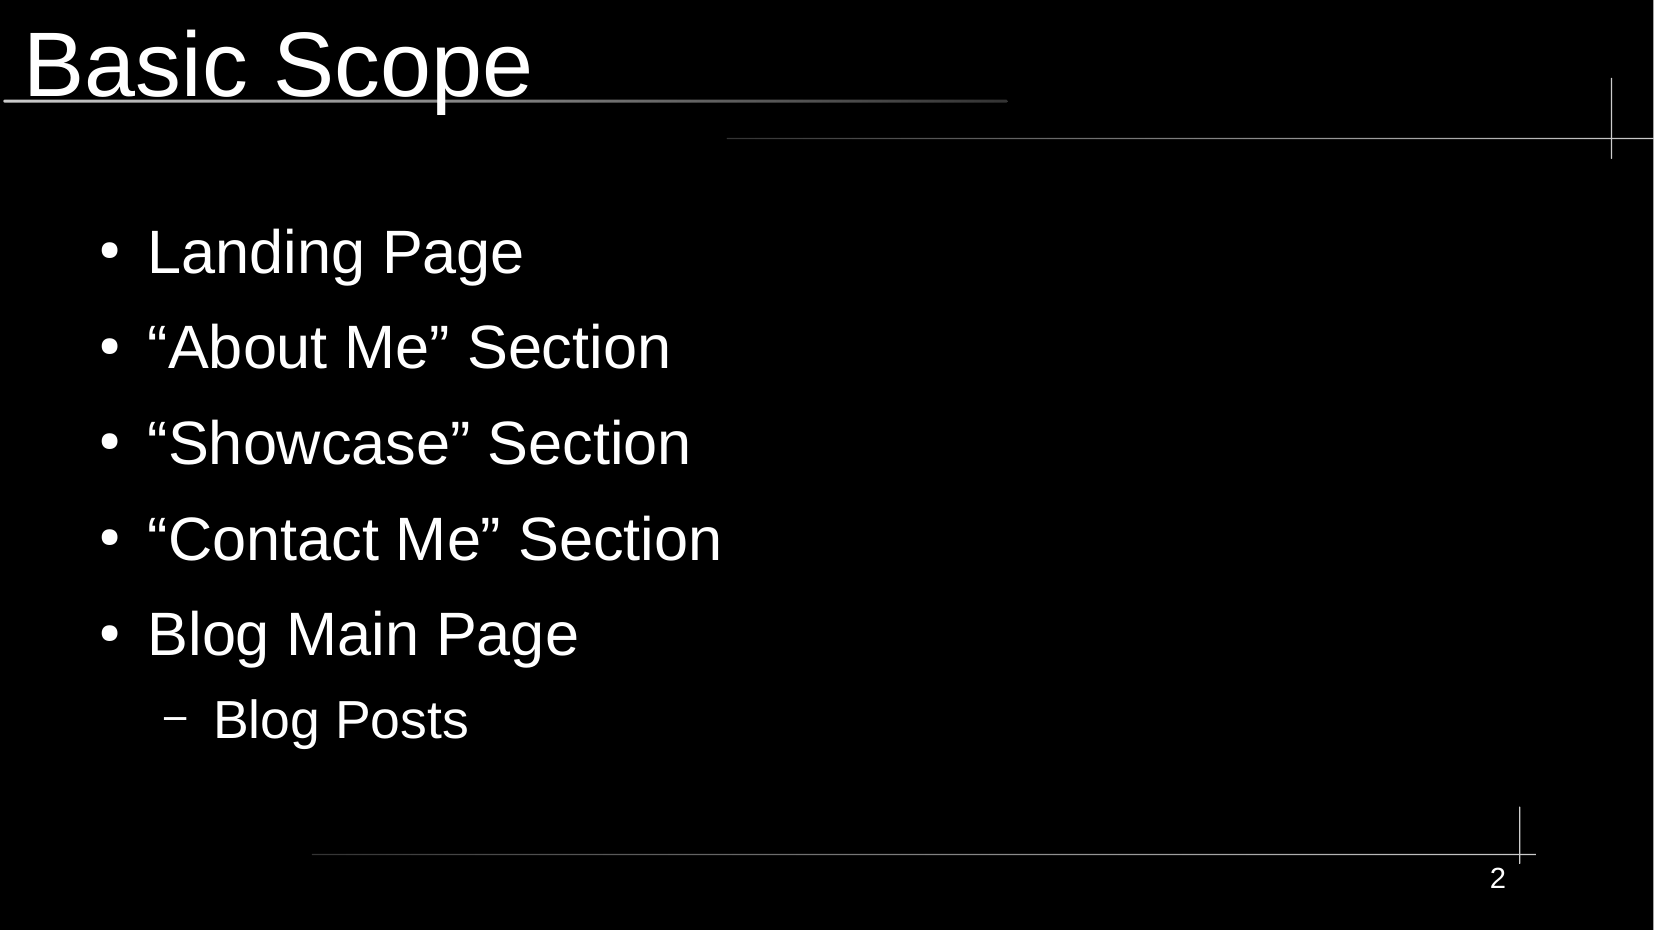

# Basic Scope
Landing Page
“About Me” Section
“Showcase” Section
“Contact Me” Section
Blog Main Page
Blog Posts
2